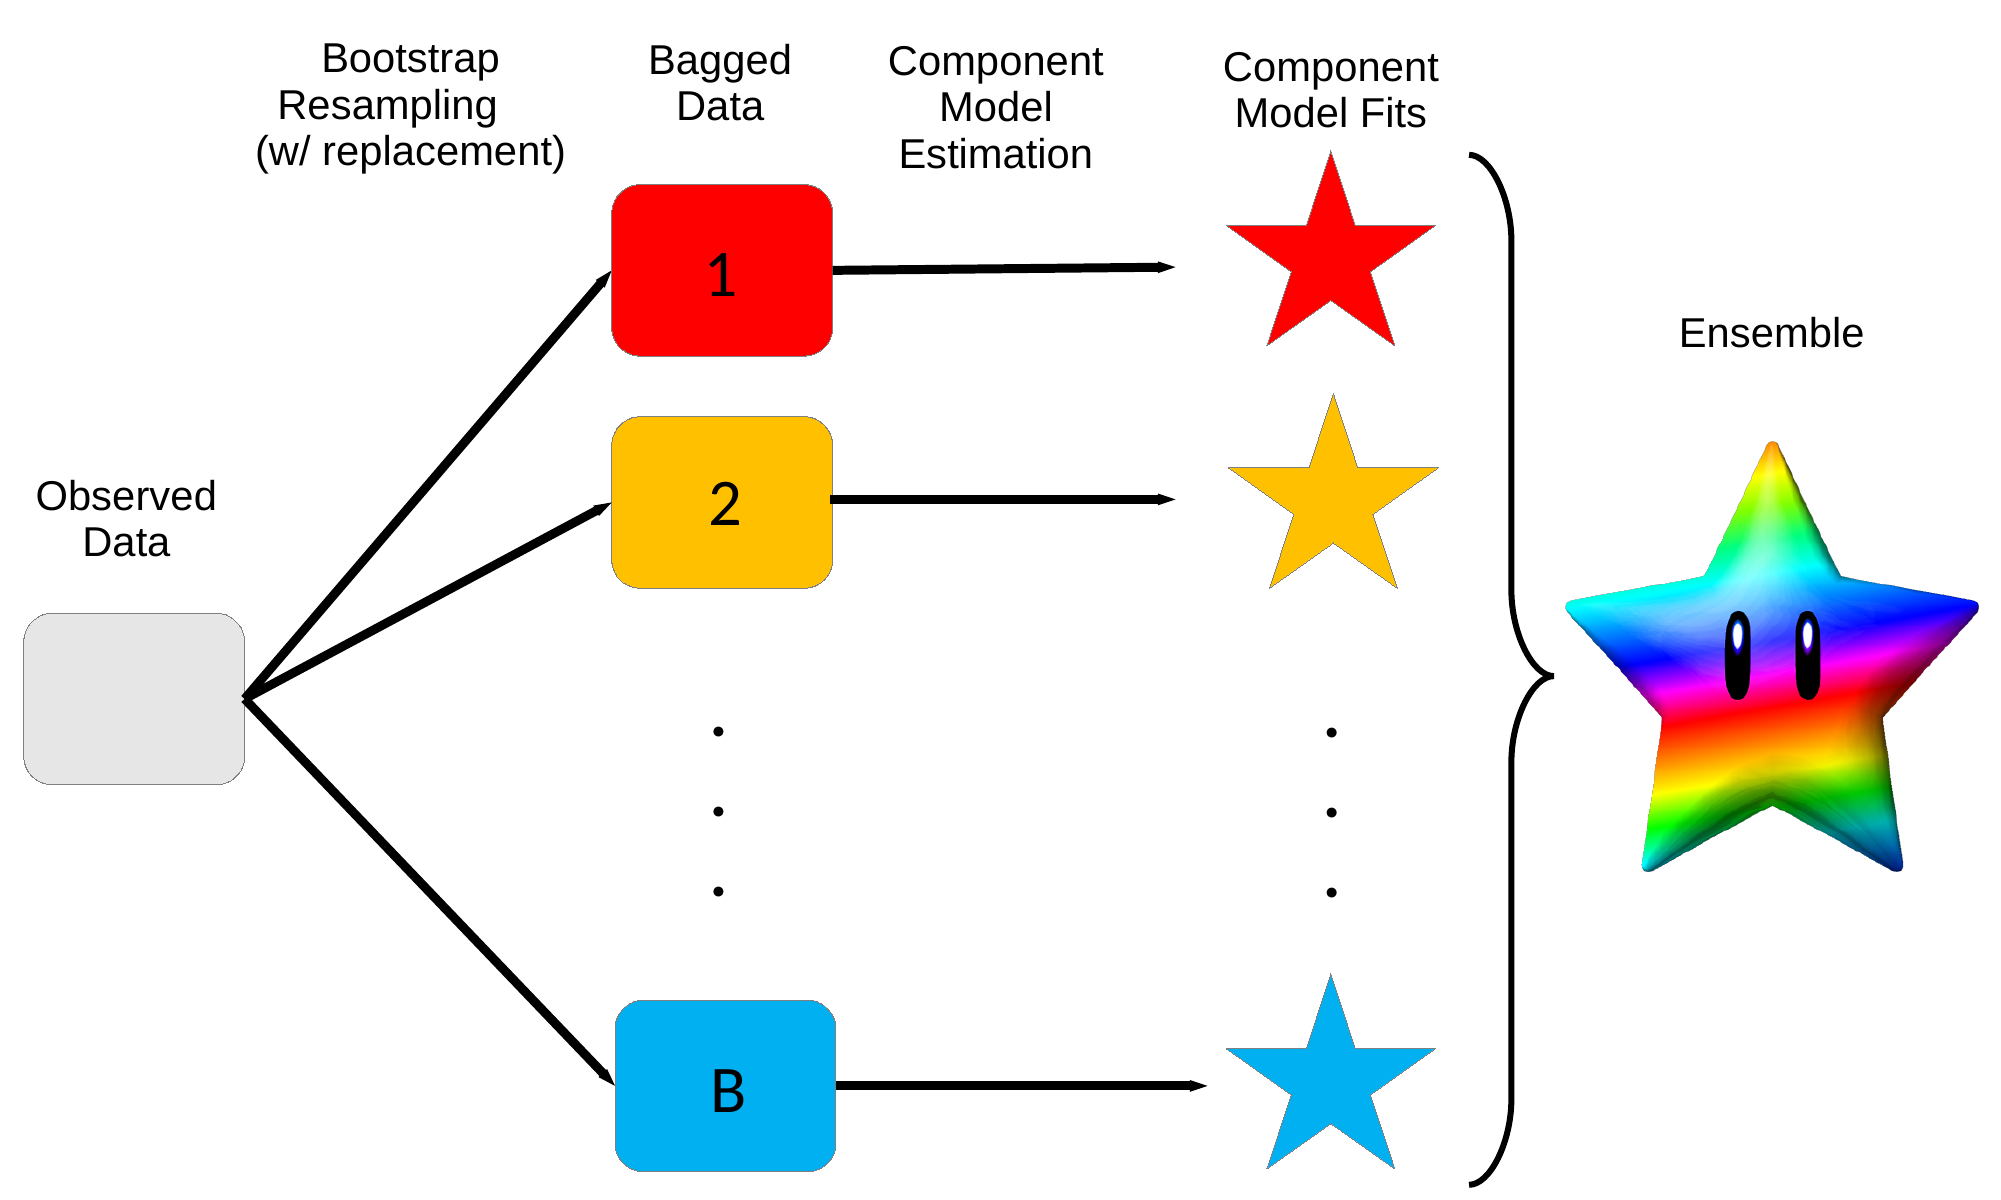

Bootstrap Resampling (w/ replacement)
Bagged Data
Component Model Estimation
Component Model Fits
1
Ensemble
2
Observed Data
.
.
.
.
.
.
B